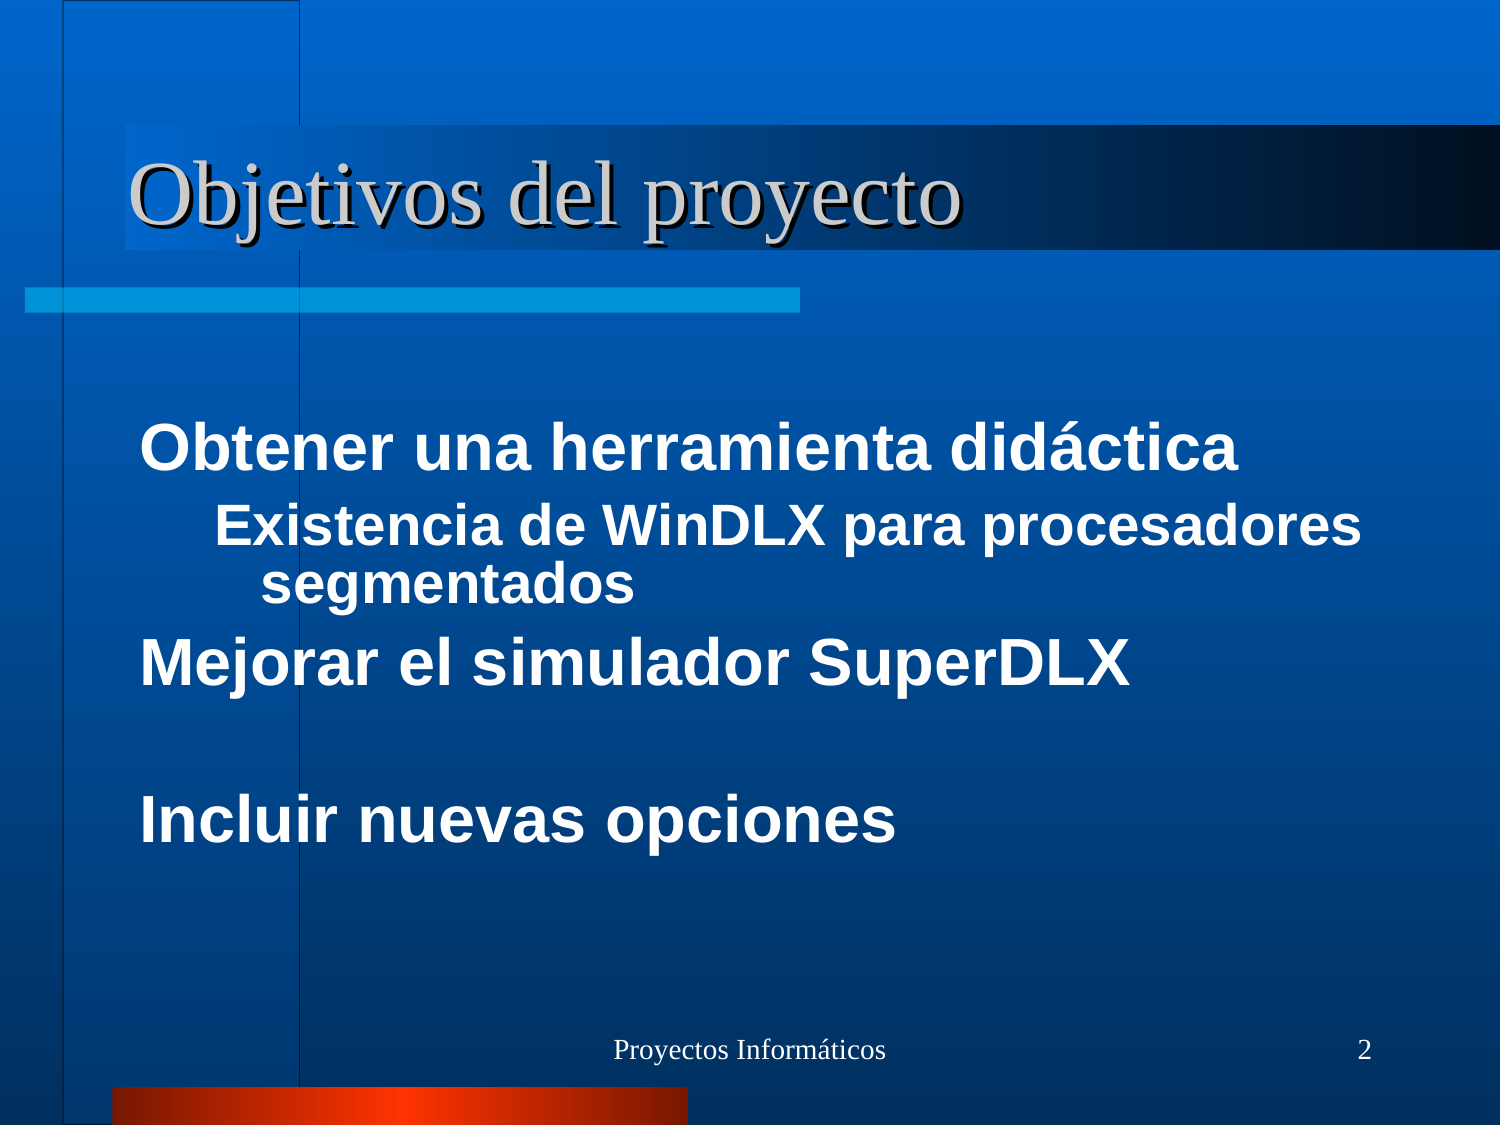

# Objetivos del proyecto
Obtener una herramienta didáctica
Existencia de WinDLX para procesadores segmentados
Mejorar el simulador SuperDLX
Incluir nuevas opciones
Proyectos Informáticos
2